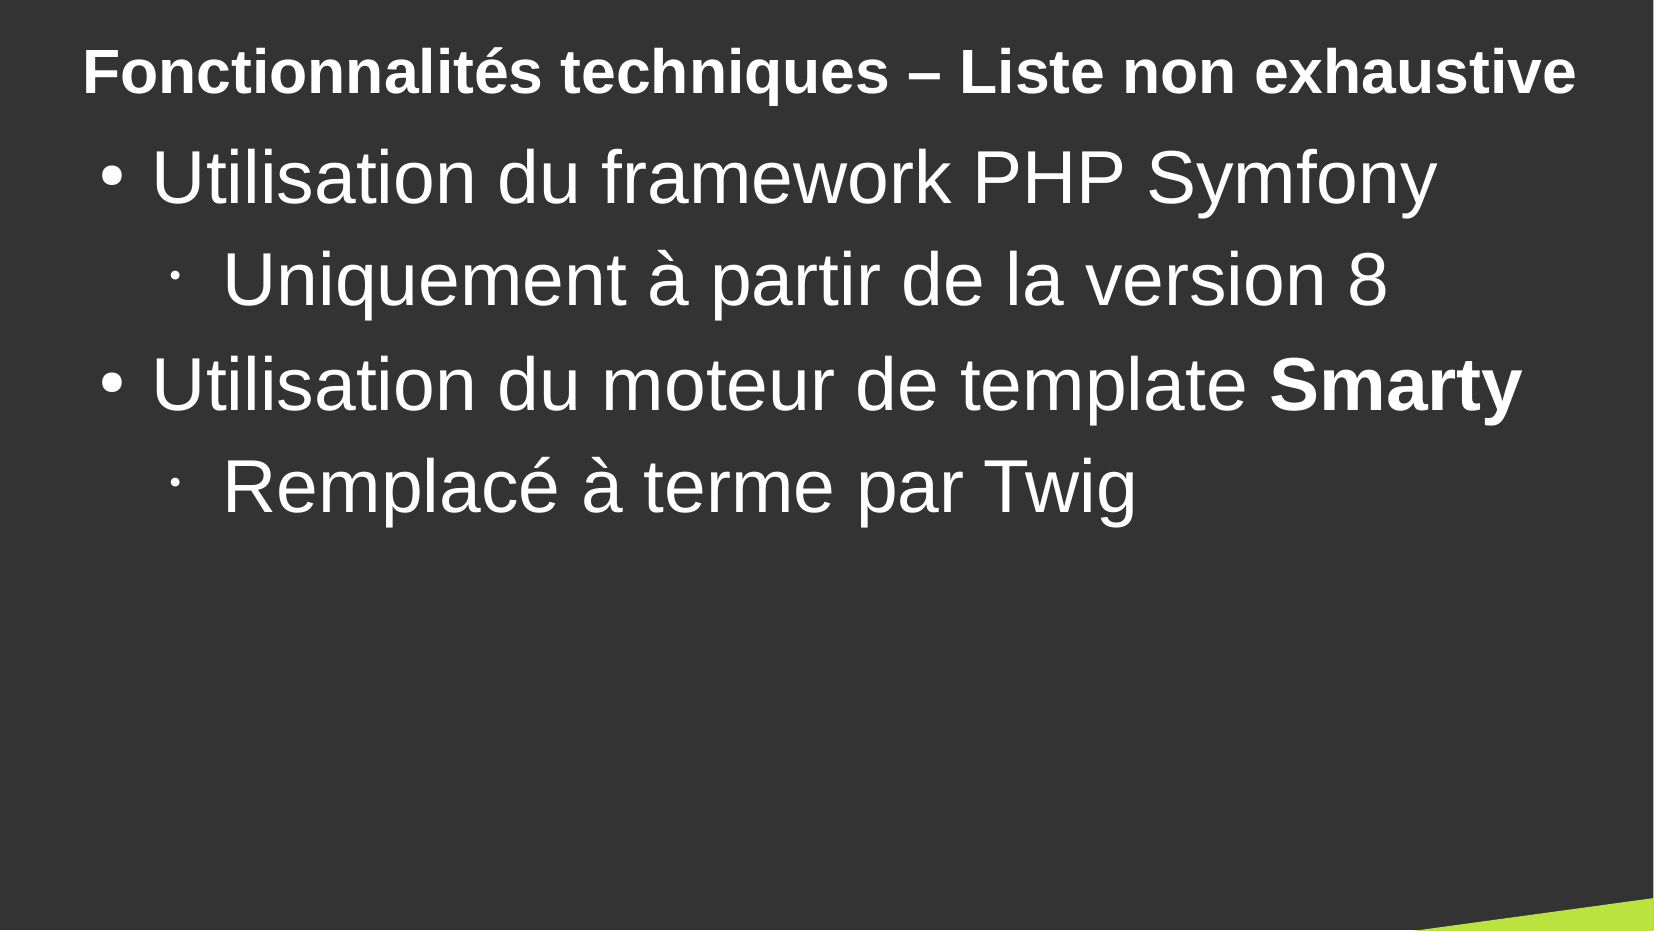

# Fonctionnalités techniques – Liste non exhaustive
Utilisation du framework PHP Symfony
Uniquement à partir de la version 8
Utilisation du moteur de template Smarty
Remplacé à terme par Twig